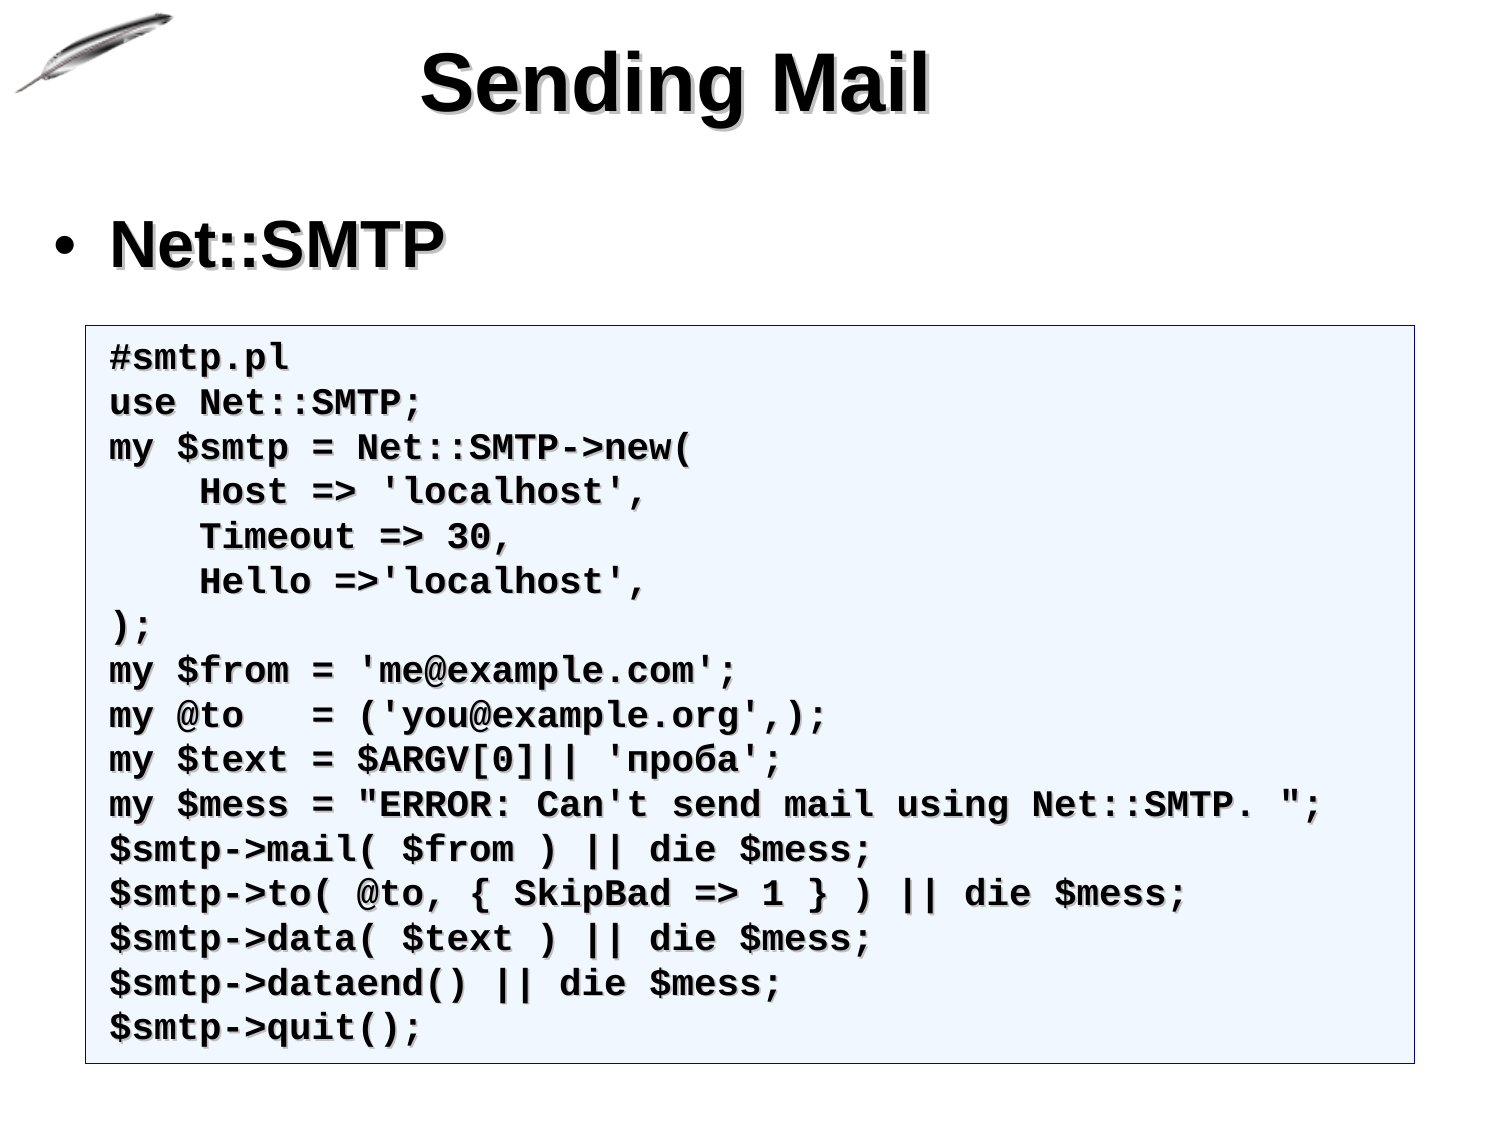

# Sending Mail
Net::SMTP
#smtp.pl
use Net::SMTP;
my $smtp = Net::SMTP->new(
 Host => 'localhost',
 Timeout => 30,
 Hello =>'localhost',
);
my $from = 'me@example.com';
my @to = ('you@example.org',);
my $text = $ARGV[0]|| 'проба';
my $mess = "ERROR: Can't send mail using Net::SMTP. ";
$smtp->mail( $from ) || die $mess;
$smtp->to( @to, { SkipBad => 1 } ) || die $mess;
$smtp->data( $text ) || die $mess;
$smtp->dataend() || die $mess;
$smtp->quit();